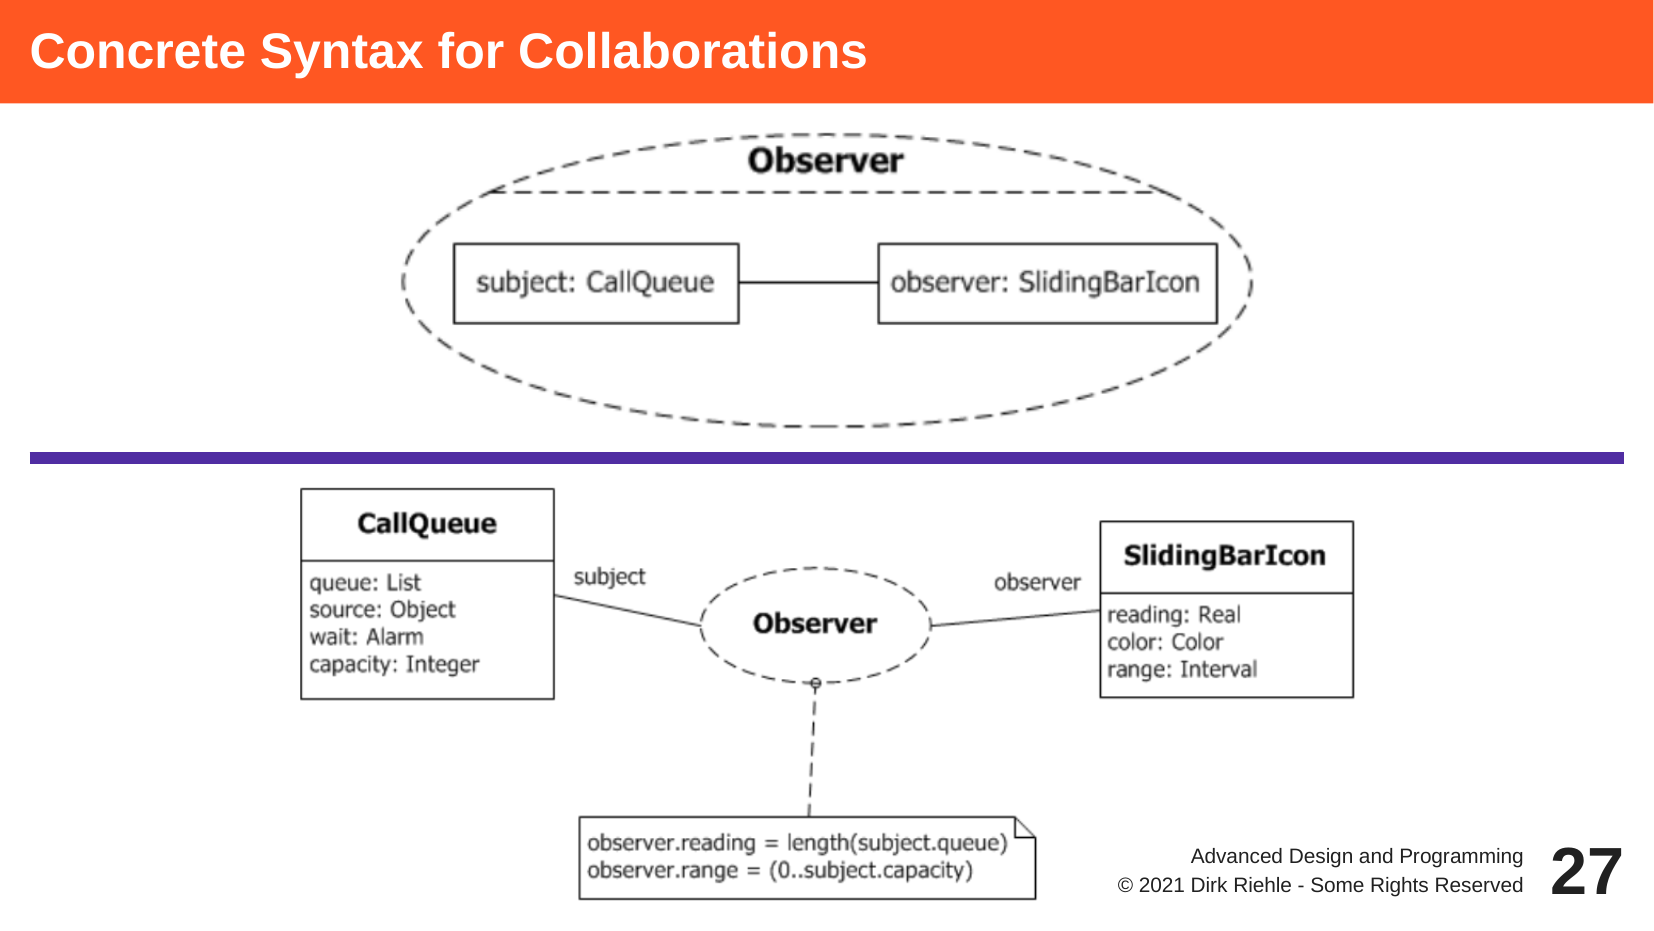

# Concrete Syntax for Collaborations
Advanced Design and Programming
27
© 2021 Dirk Riehle - Some Rights Reserved